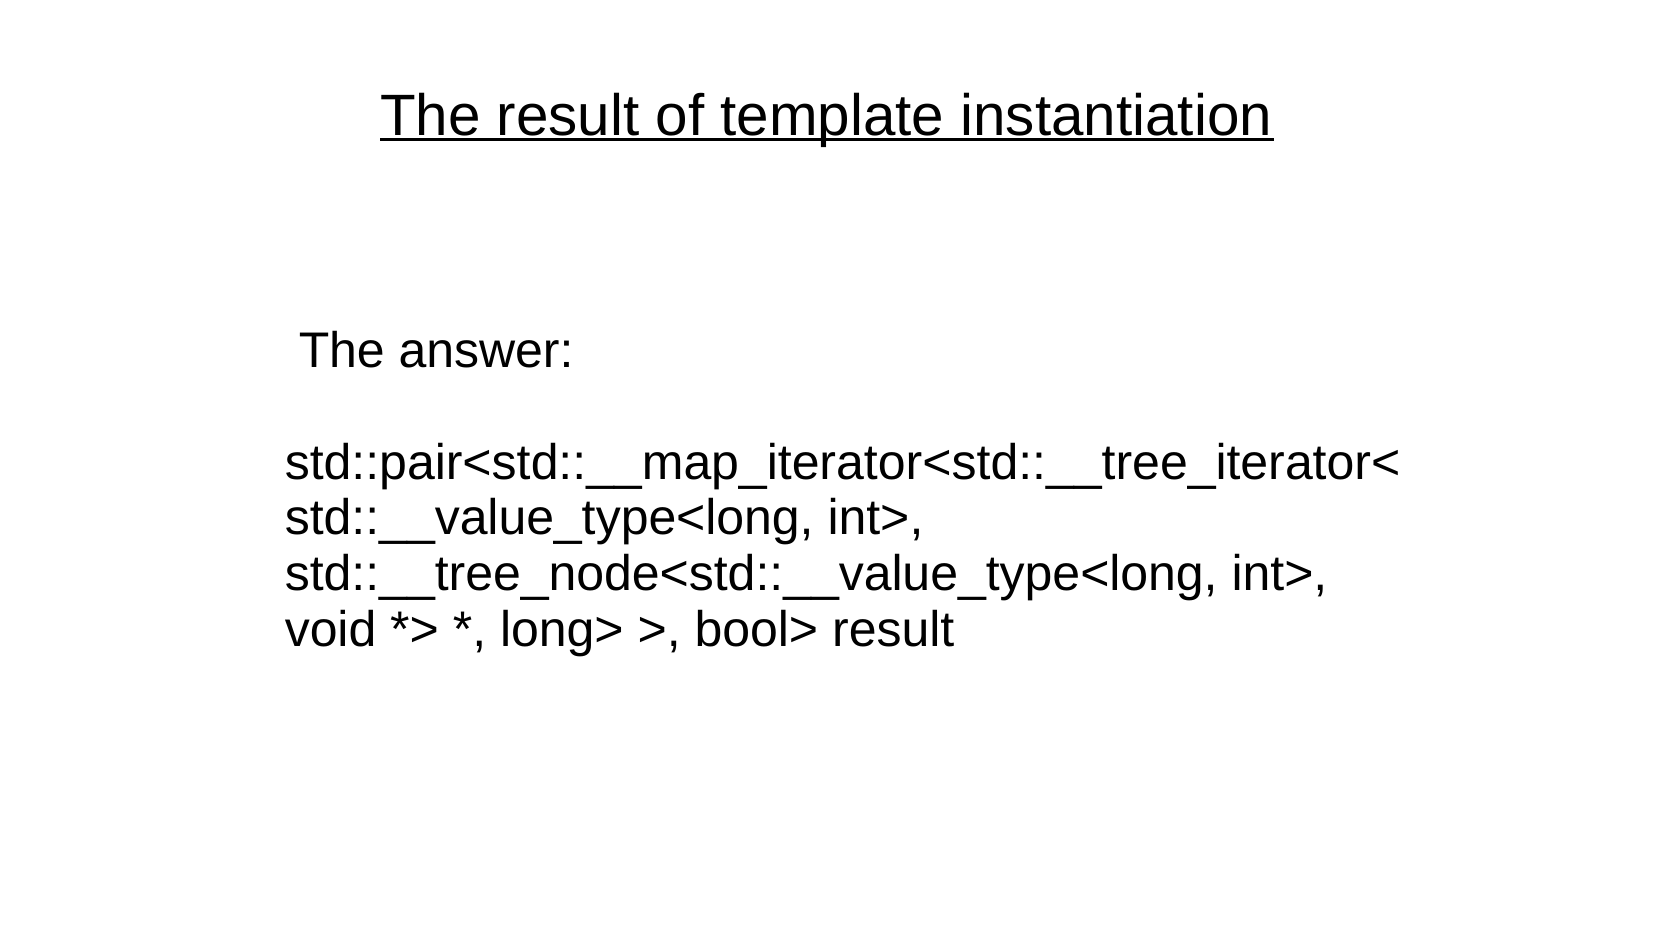

# The result of template instantiation
 The answer:
 std::pair<std::__map_iterator<std::__tree_iterator<std::__value_type<long, int>, std::__tree_node<std::__value_type<long, int>, void *> *, long> >, bool> result